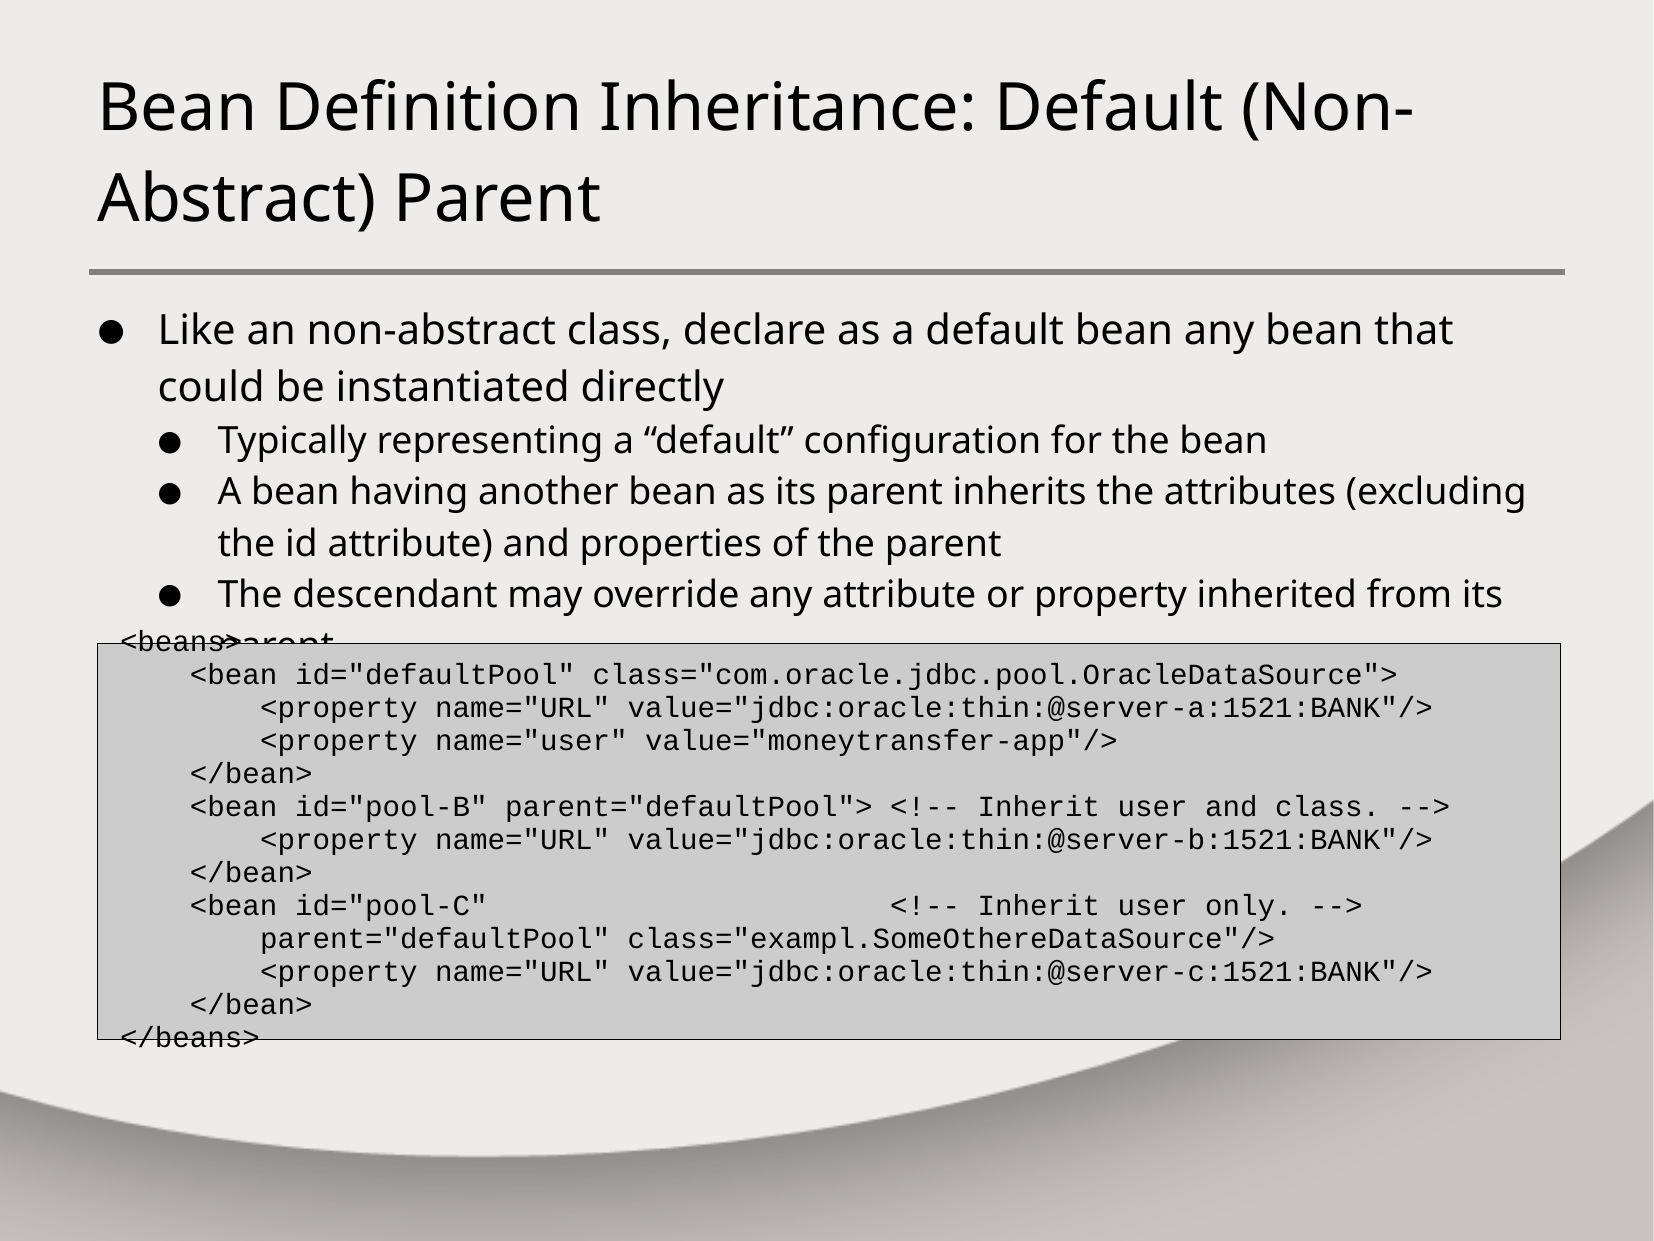

# Bean Definition Inheritance: Default (Non-Abstract) Parent
Like an non-abstract class, declare as a default bean any bean that could be instantiated directly
Typically representing a “default” configuration for the bean
A bean having another bean as its parent inherits the attributes (excluding the id attribute) and properties of the parent
The descendant may override any attribute or property inherited from its parent
<beans>
 <bean id="defaultPool" class="com.oracle.jdbc.pool.OracleDataSource">
 <property name="URL" value="jdbc:oracle:thin:@server-a:1521:BANK"/>
 <property name="user" value="moneytransfer-app"/>
 </bean>
 <bean id="pool-B" parent="defaultPool"> <!-- Inherit user and class. -->
 <property name="URL" value="jdbc:oracle:thin:@server-b:1521:BANK"/>
 </bean>
 <bean id="pool-C" <!-- Inherit user only. -->
 parent="defaultPool" class="exampl.SomeOthereDataSource"/>
 <property name="URL" value="jdbc:oracle:thin:@server-c:1521:BANK"/>
 </bean>
</beans>